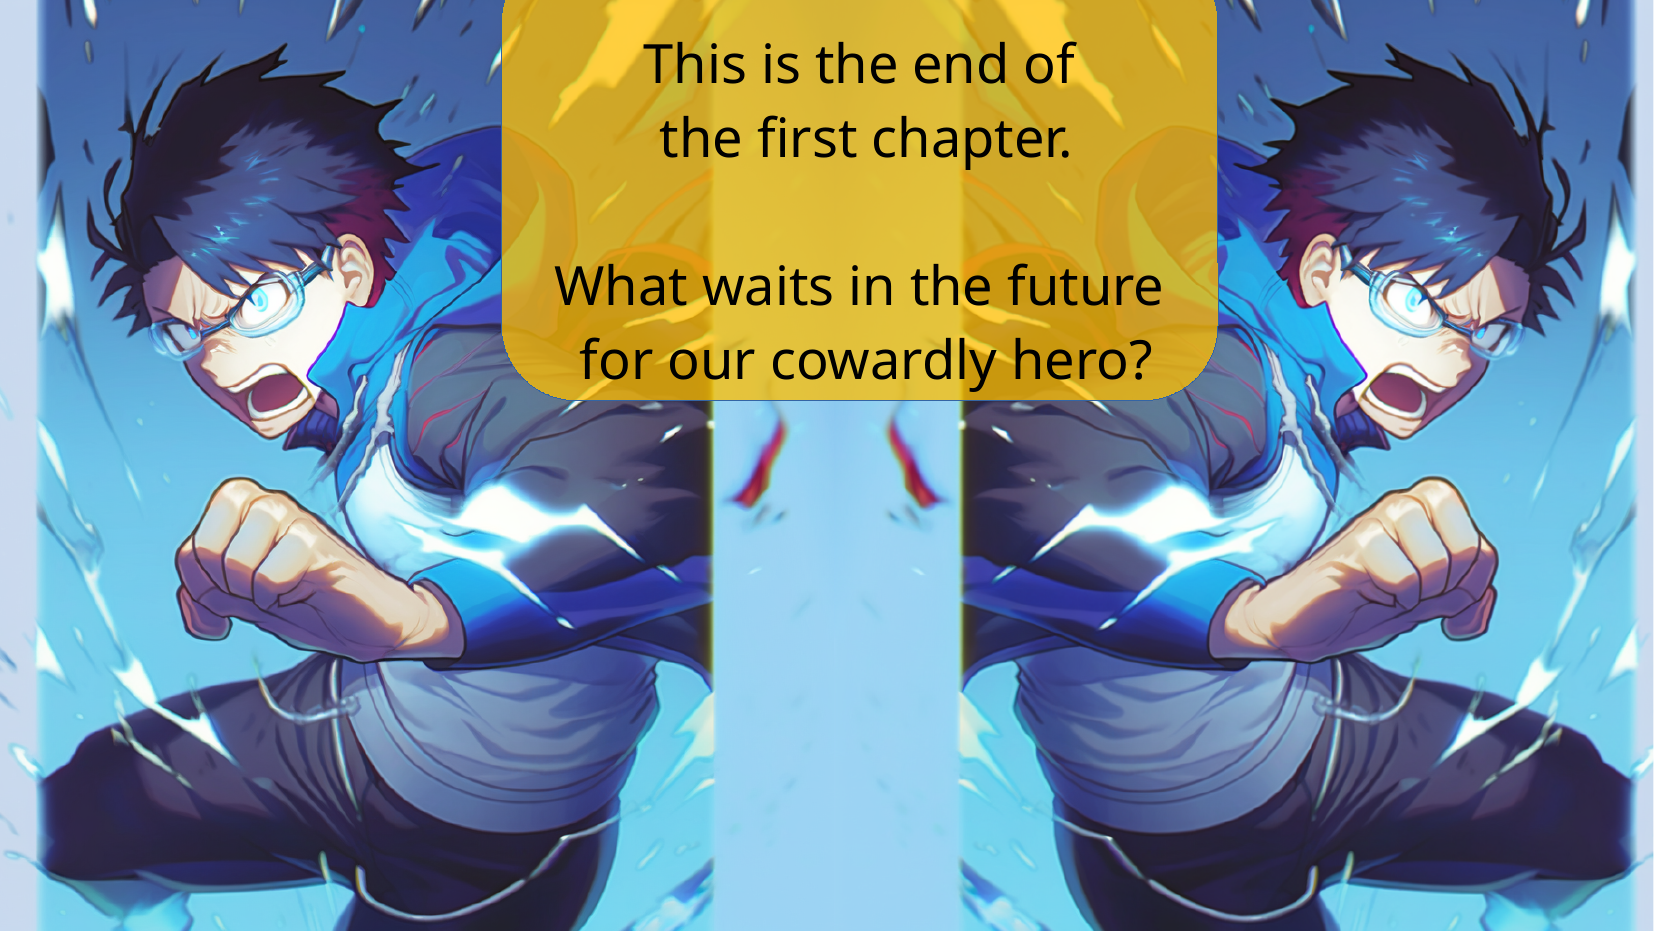

This is the end of
 the first chapter.
What waits in the future
 for our cowardly hero?